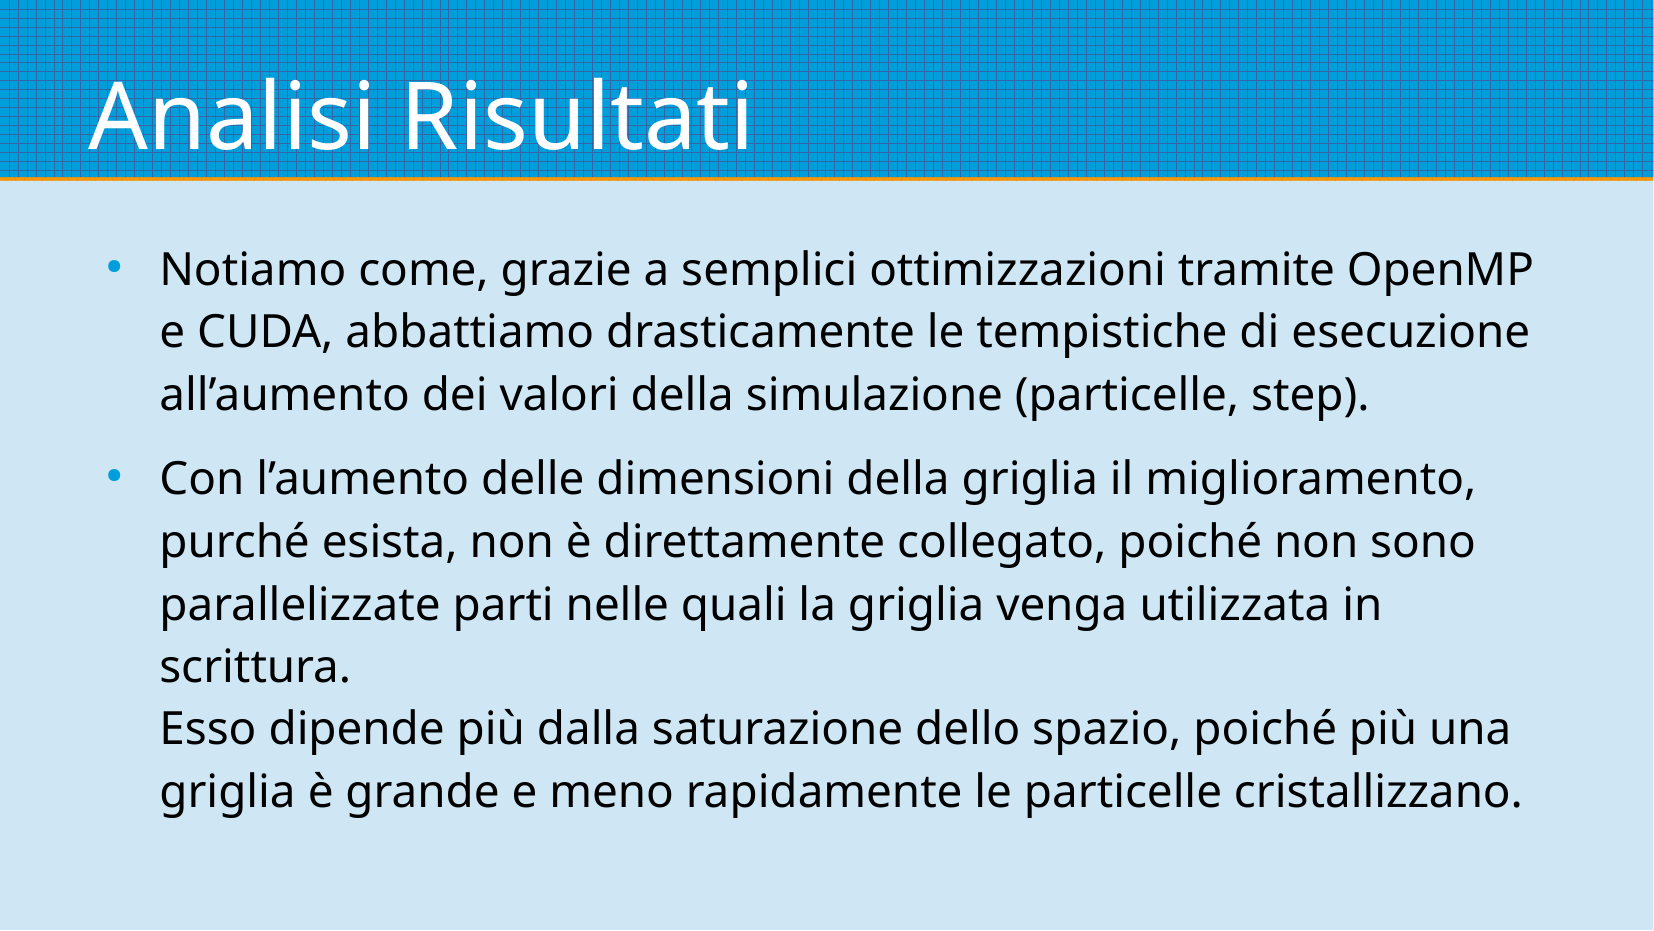

# Analisi Risultati
Notiamo come, grazie a semplici ottimizzazioni tramite OpenMP e CUDA, abbattiamo drasticamente le tempistiche di esecuzione all’aumento dei valori della simulazione (particelle, step).
Con l’aumento delle dimensioni della griglia il miglioramento, purché esista, non è direttamente collegato, poiché non sono parallelizzate parti nelle quali la griglia venga utilizzata in scrittura.
Esso dipende più dalla saturazione dello spazio, poiché più una griglia è grande e meno rapidamente le particelle cristallizzano.